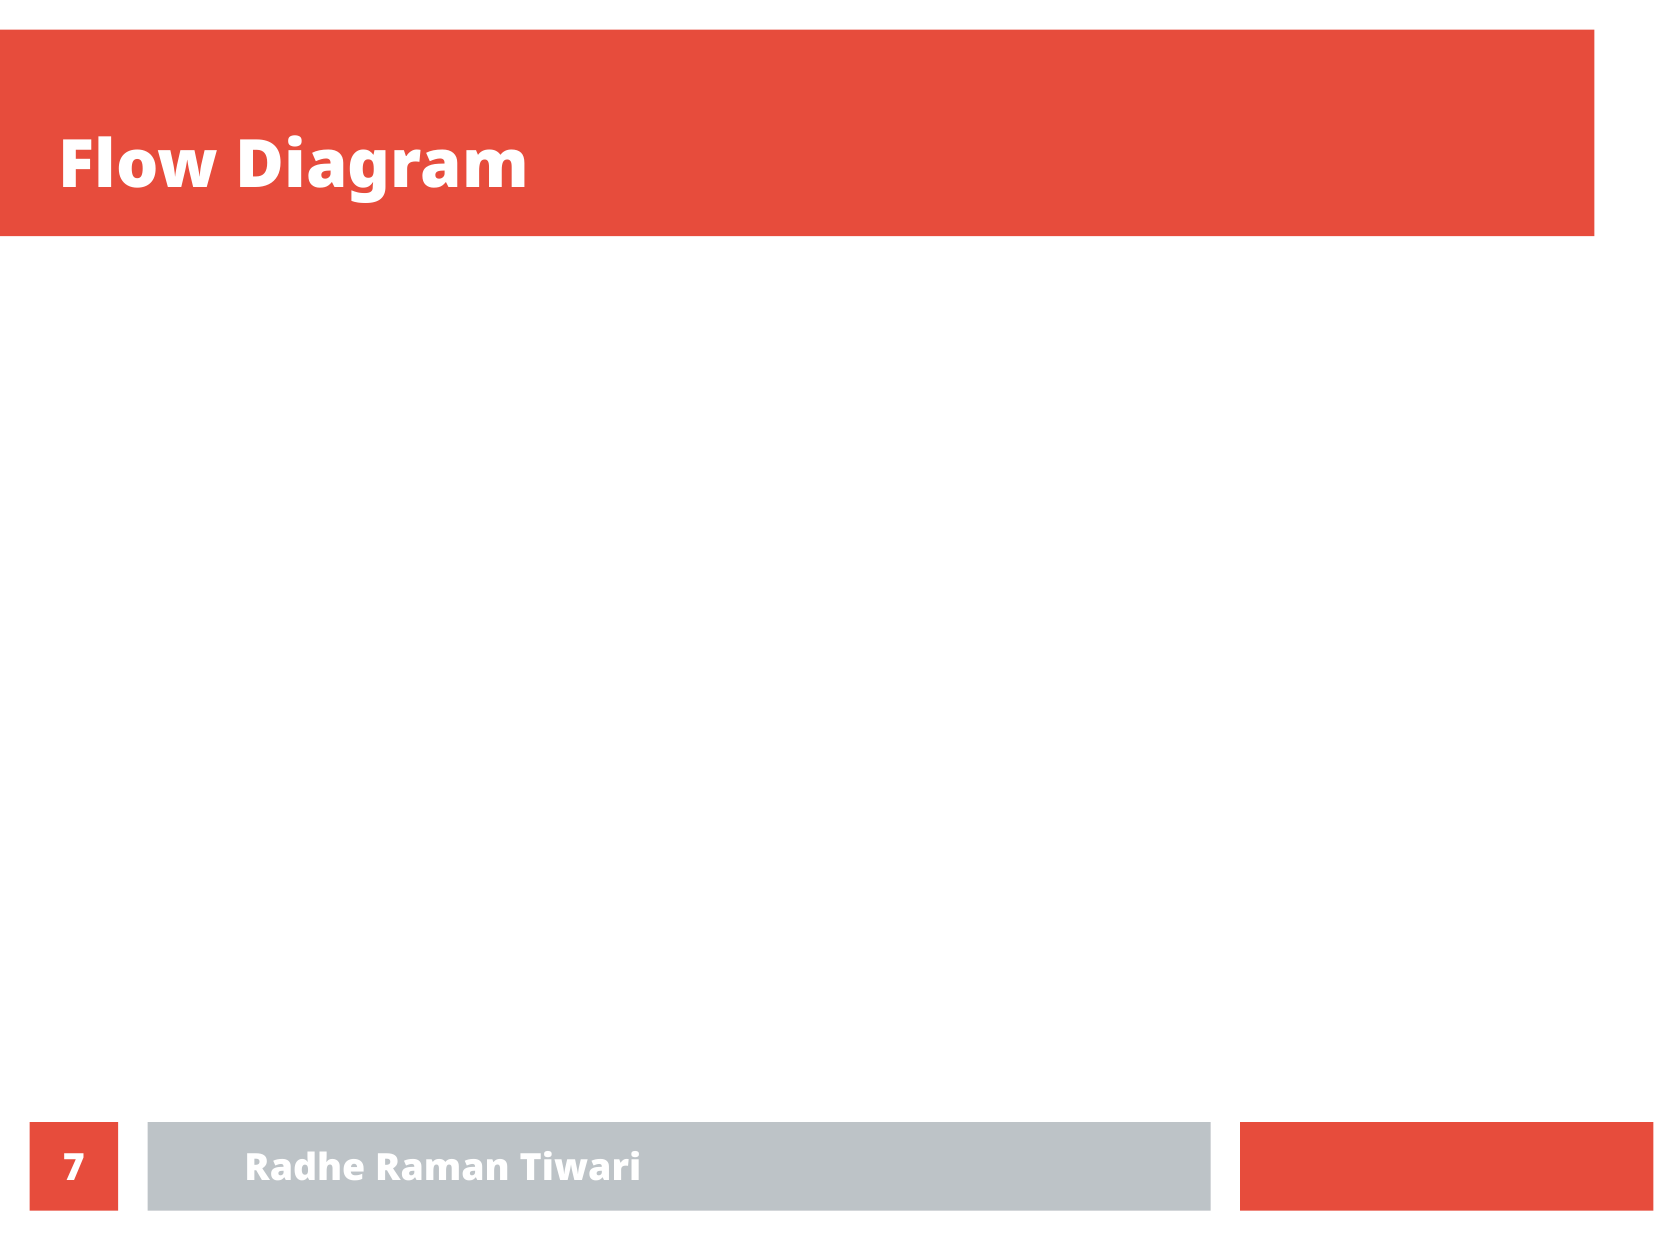

# Flow Diagram
7
Radhe Raman Tiwari